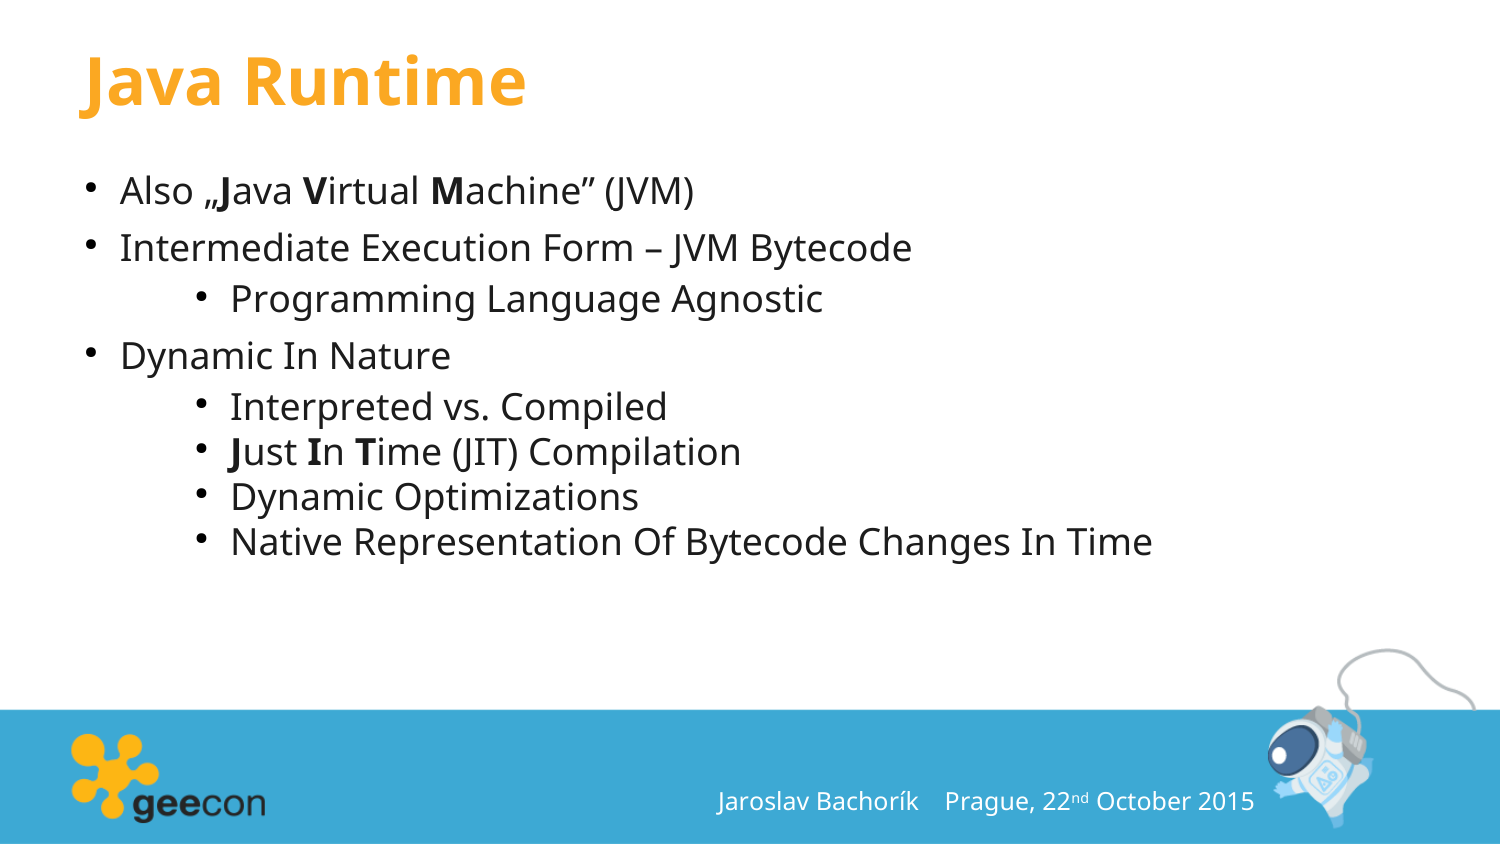

# Java Runtime
Also „Java Virtual Machine” (JVM)
Intermediate Execution Form – JVM Bytecode
Programming Language Agnostic
Dynamic In Nature
Interpreted vs. Compiled
Just In Time (JIT) Compilation
Dynamic Optimizations
Native Representation Of Bytecode Changes In Time
Jaroslav Bachorík Prague, 22nd October 2015